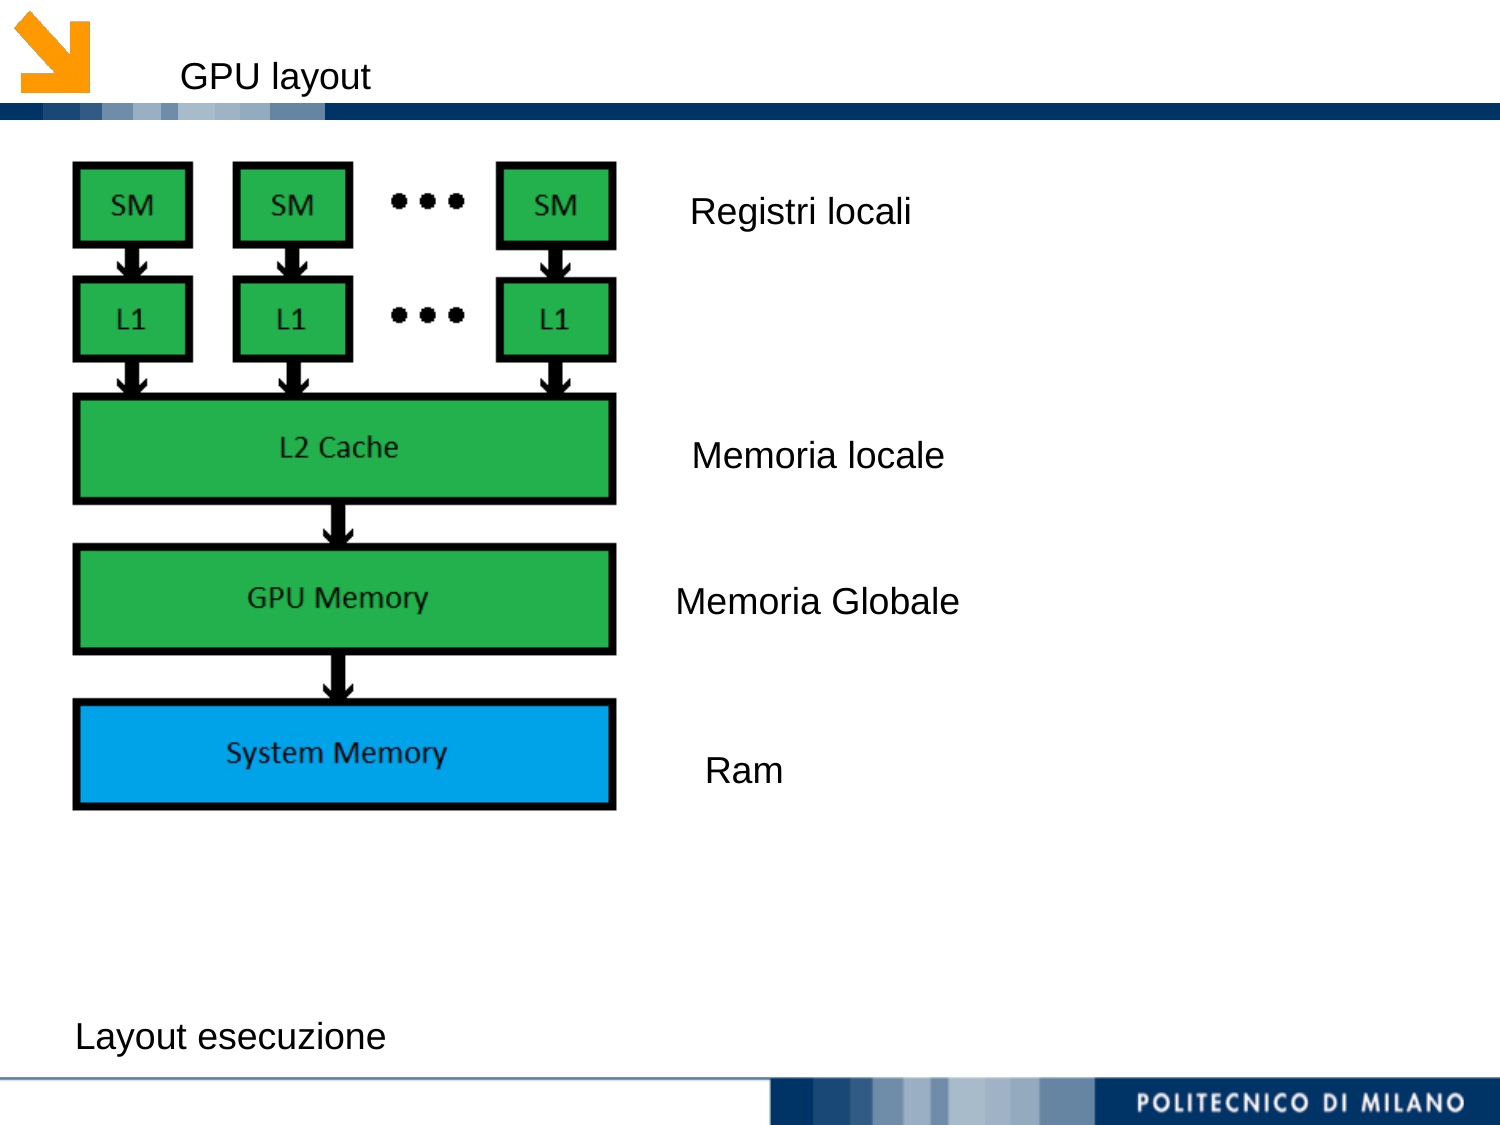

GPU layout
Registri locali
Memoria locale
Memoria Globale
Ram
Layout esecuzione
POLITECNICO DI MILANO